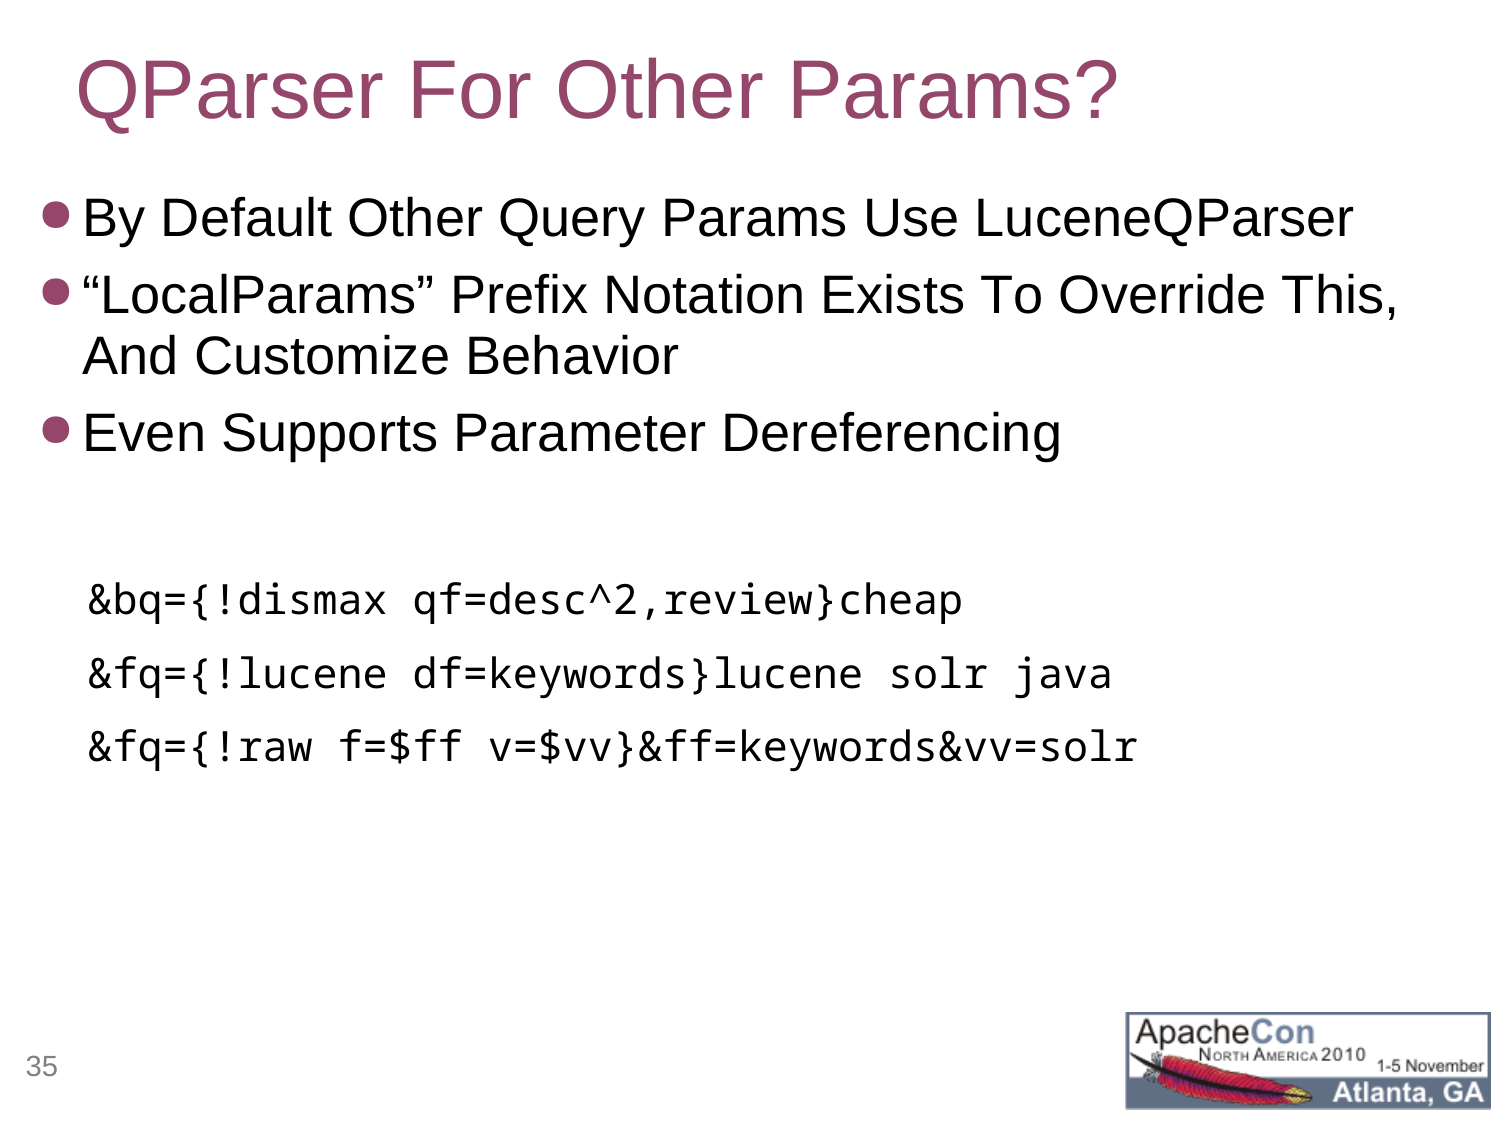

# QParser For Other Params?
By Default Other Query Params Use LuceneQParser
“LocalParams” Prefix Notation Exists To Override This, And Customize Behavior
Even Supports Parameter Dereferencing
 &bq={!dismax qf=desc^2,review}cheap
 &fq={!lucene df=keywords}lucene solr java
 &fq={!raw f=$ff v=$vv}&ff=keywords&vv=solr
35